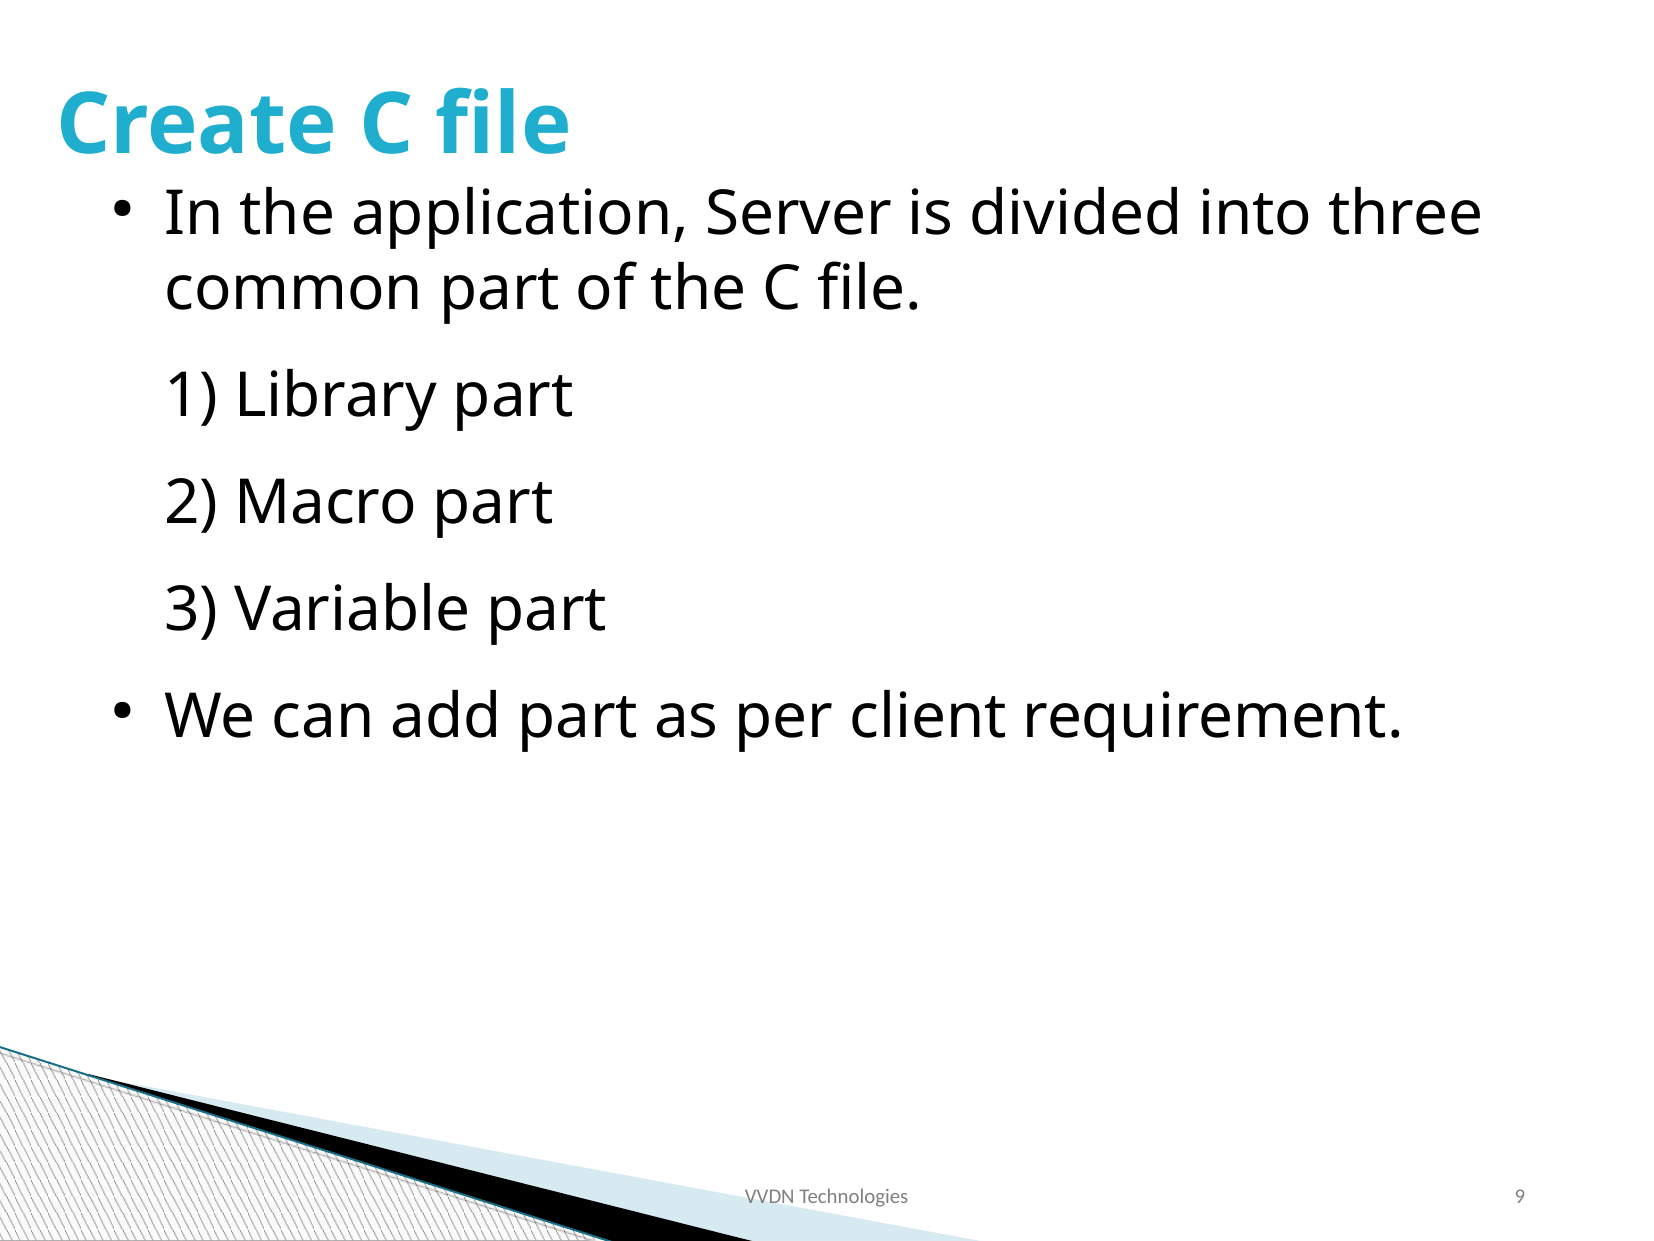

Create C file
# In the application, Server is divided into three common part of the C file.
1) Library part
2) Macro part
3) Variable part
We can add part as per client requirement.
VVDN Technologies